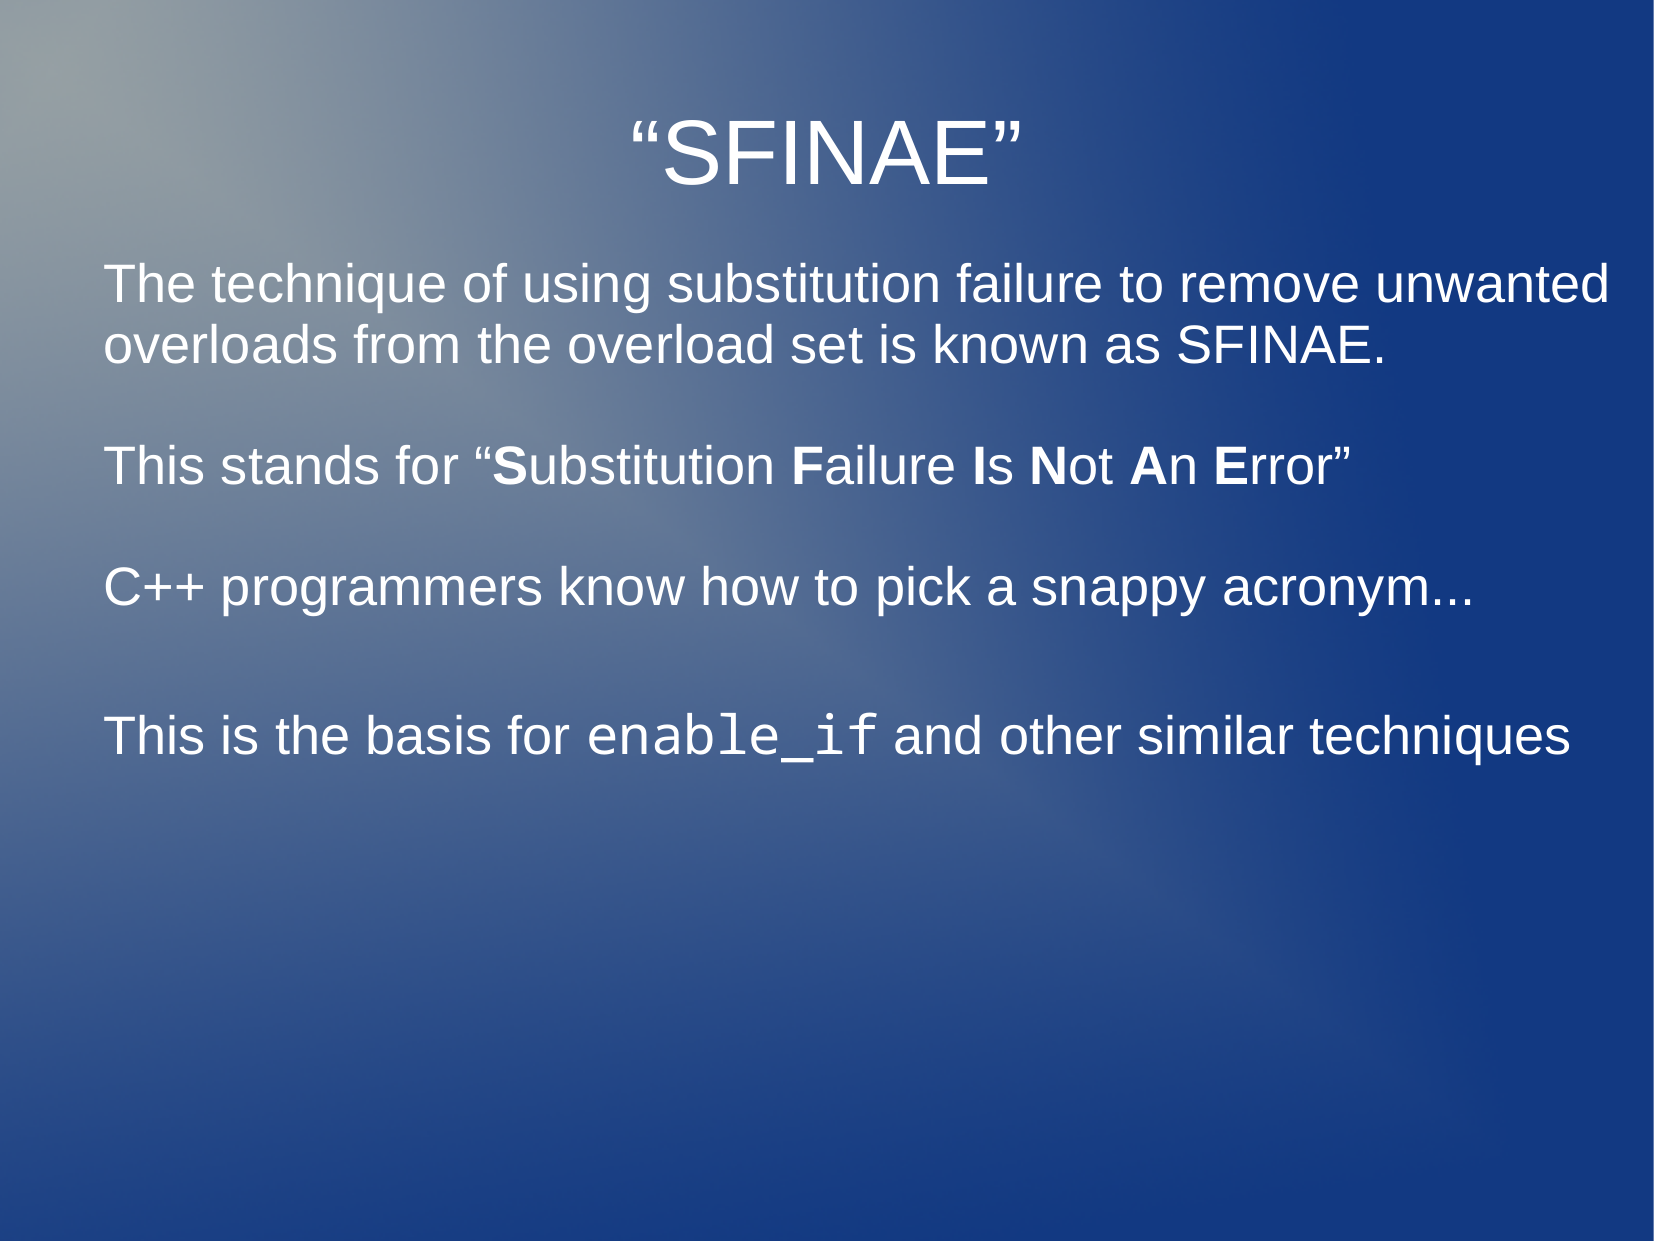

# “SFINAE”
The technique of using substitution failure to remove unwanted
overloads from the overload set is known as SFINAE.
This stands for “Substitution Failure Is Not An Error”
C++ programmers know how to pick a snappy acronym...
This is the basis for enable_if and other similar techniques